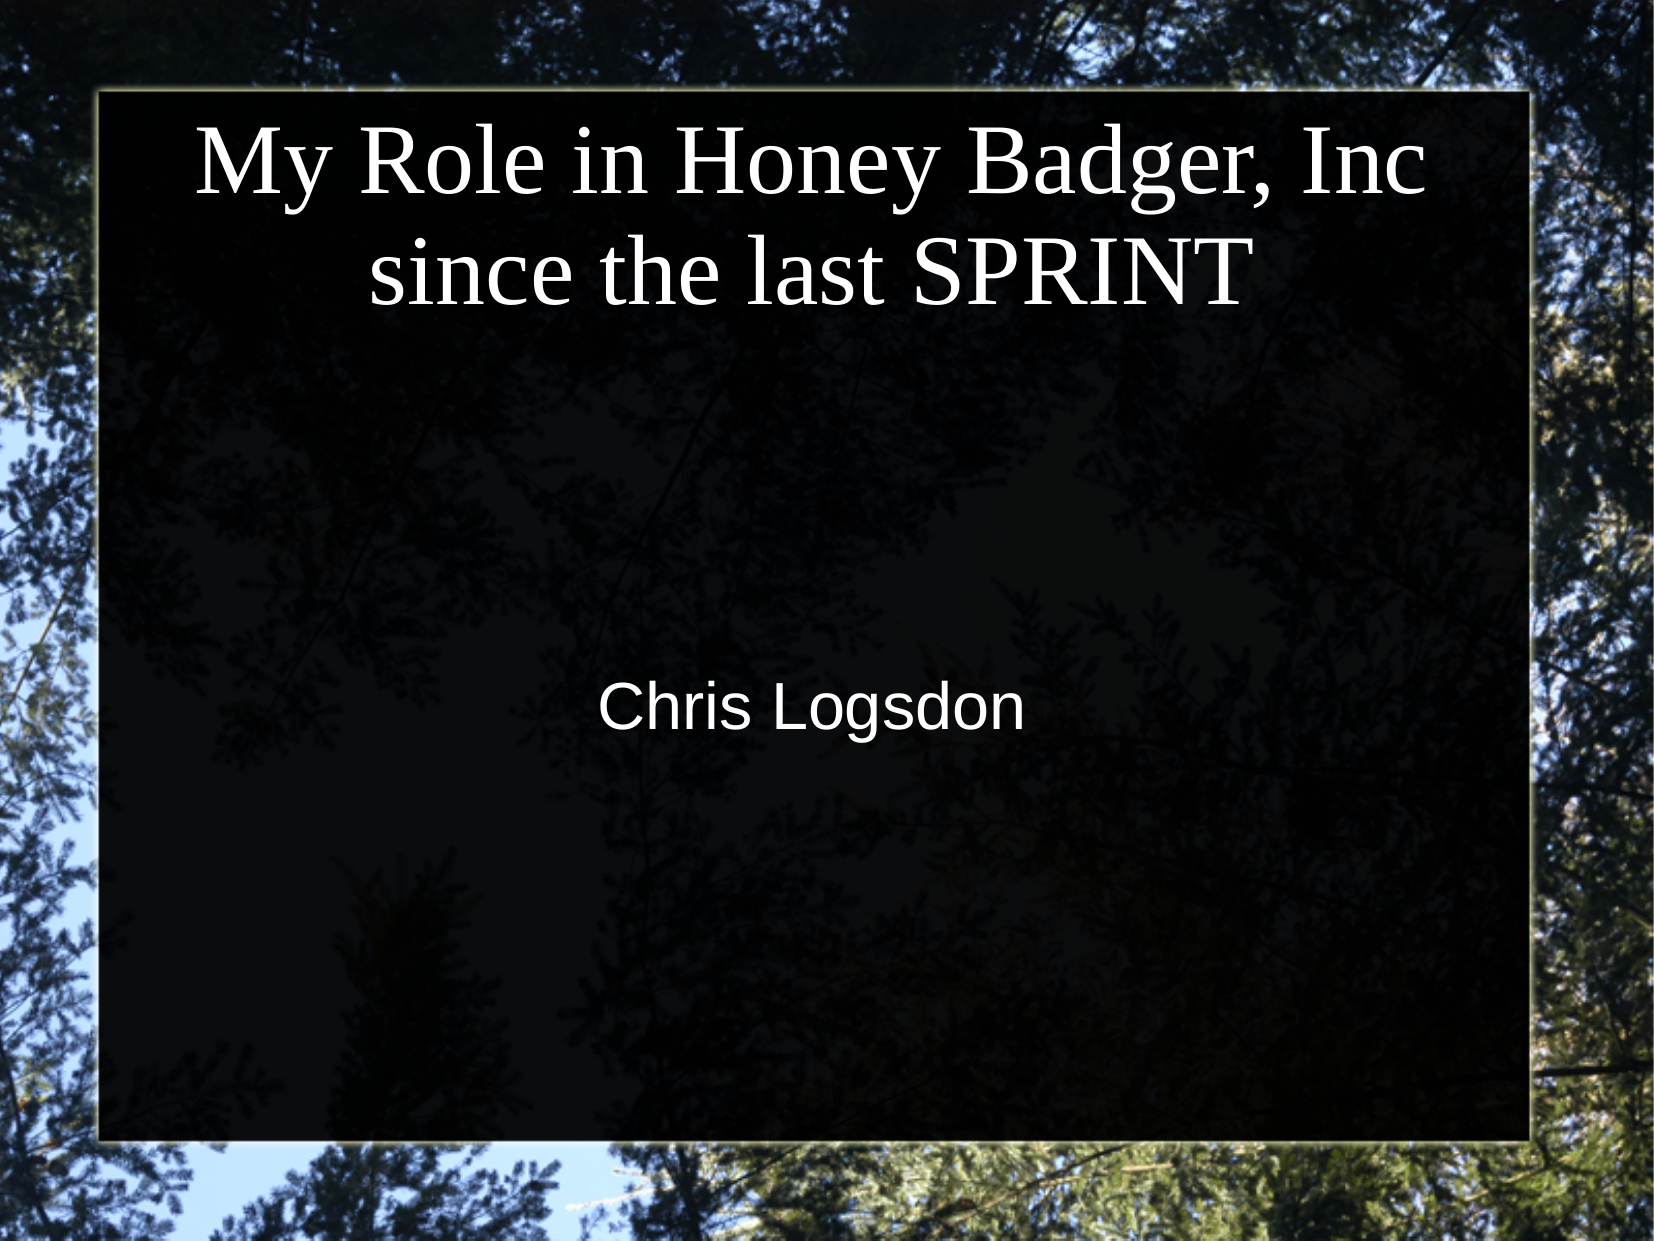

# My Role in Honey Badger, Inc since the last SPRINT
Chris Logsdon